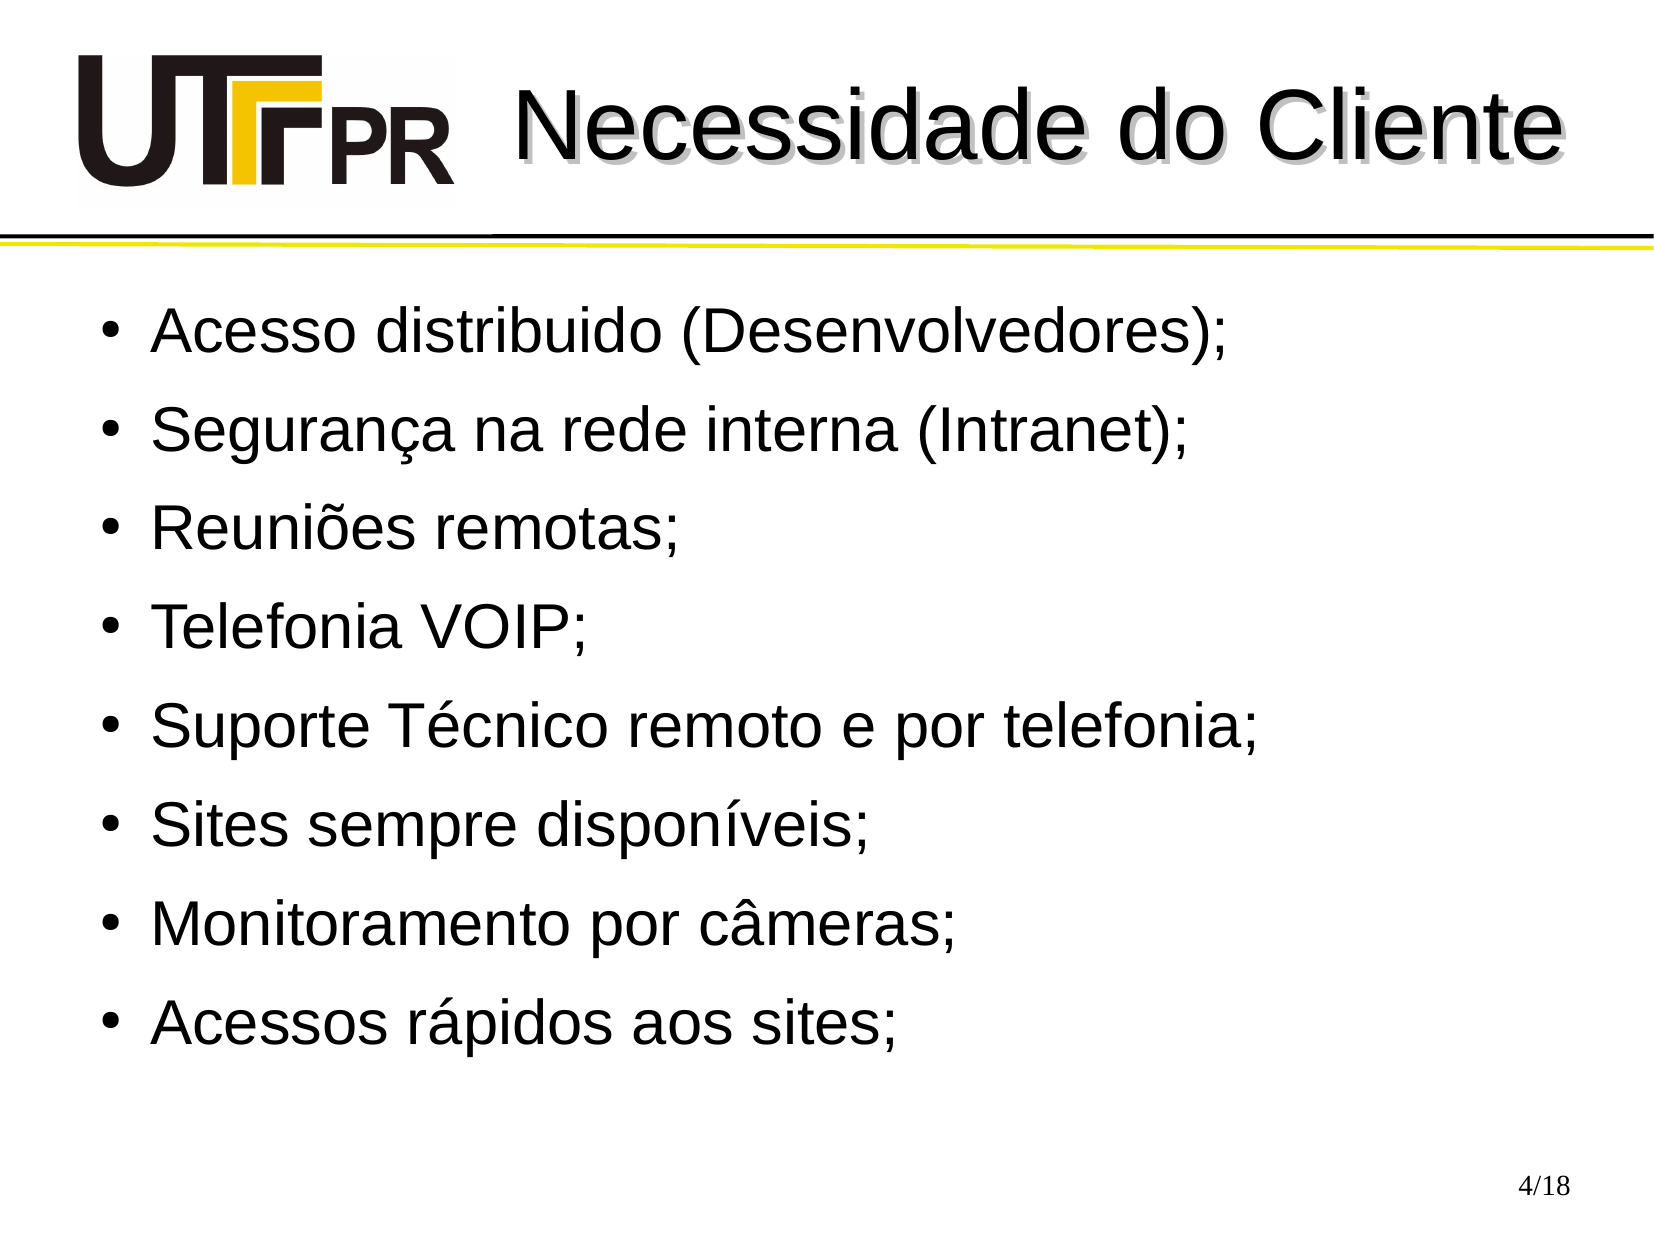

# Necessidade do Cliente
Acesso distribuido (Desenvolvedores);
Segurança na rede interna (Intranet);
Reuniões remotas;
Telefonia VOIP;
Suporte Técnico remoto e por telefonia;
Sites sempre disponíveis;
Monitoramento por câmeras;
Acessos rápidos aos sites;
4